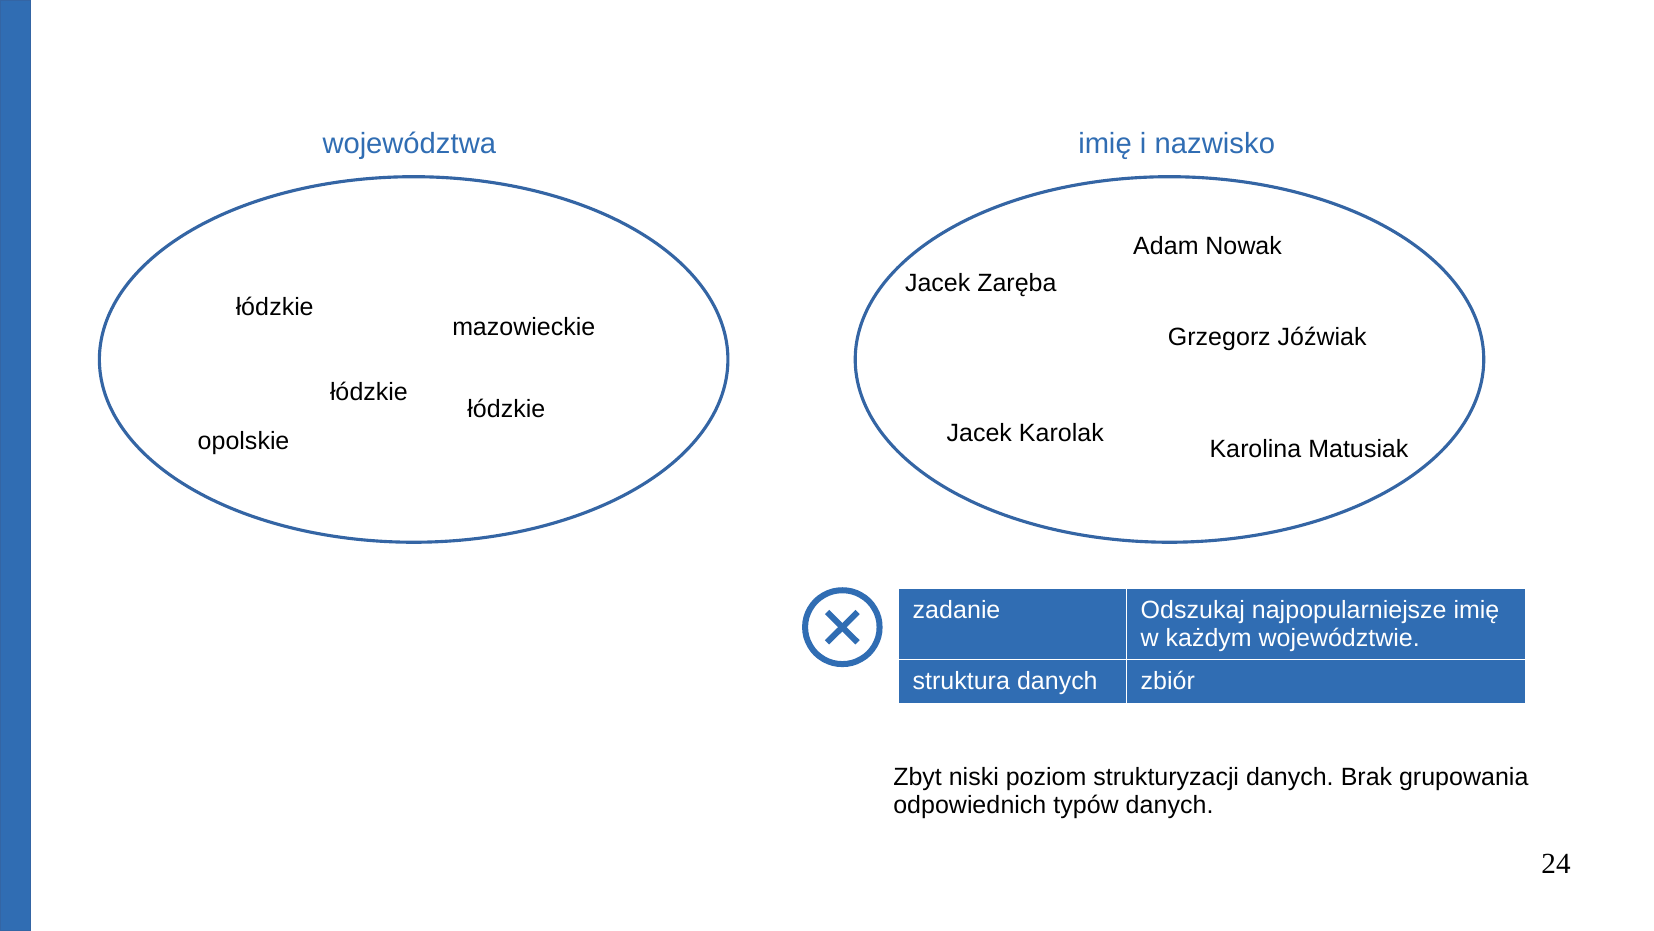

województwa
imię i nazwisko
Adam Nowak
Jacek Zaręba
łódzkie
mazowieckie
Grzegorz Jóźwiak
łódzkie
łódzkie
Jacek Karolak
opolskie
Karolina Matusiak
| zadanie | Odszukaj najpopularniejsze imię w każdym województwie. |
| --- | --- |
| struktura danych | zbiór |
Zbyt niski poziom strukturyzacji danych. Brak grupowania odpowiednich typów danych.
24